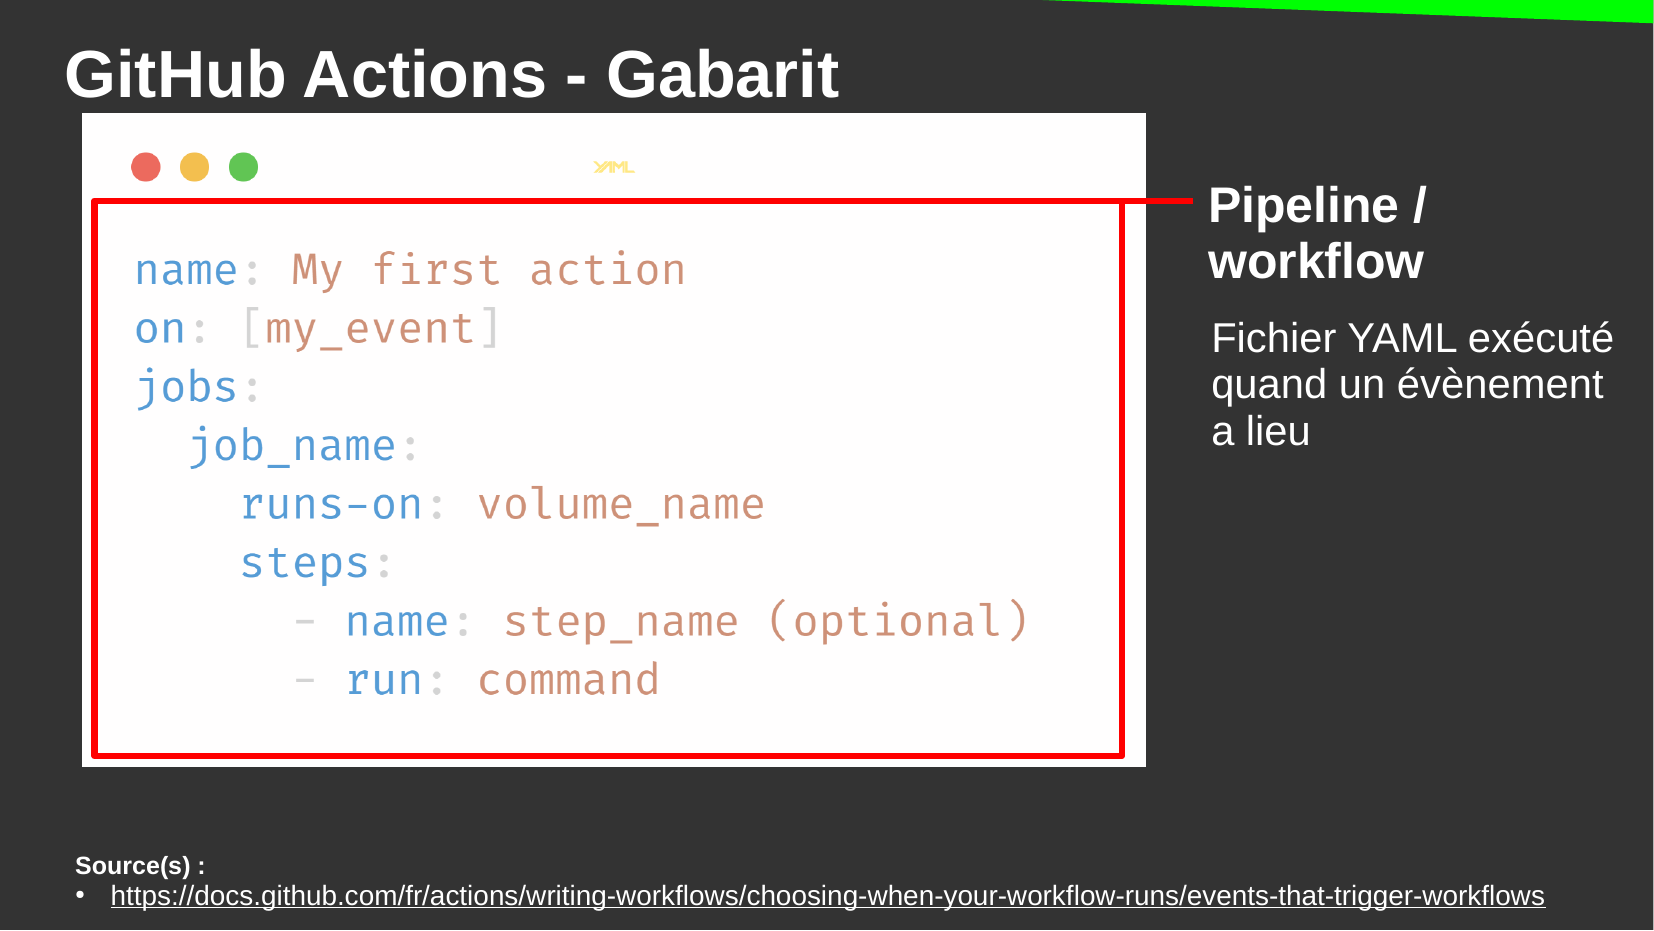

# GitHub Actions - Gabarit
Pipeline / workflow
Fichier YAML exécuté quand un évènement a lieu
Source(s) :
https://docs.github.com/fr/actions/writing-workflows/choosing-when-your-workflow-runs/events-that-trigger-workflows